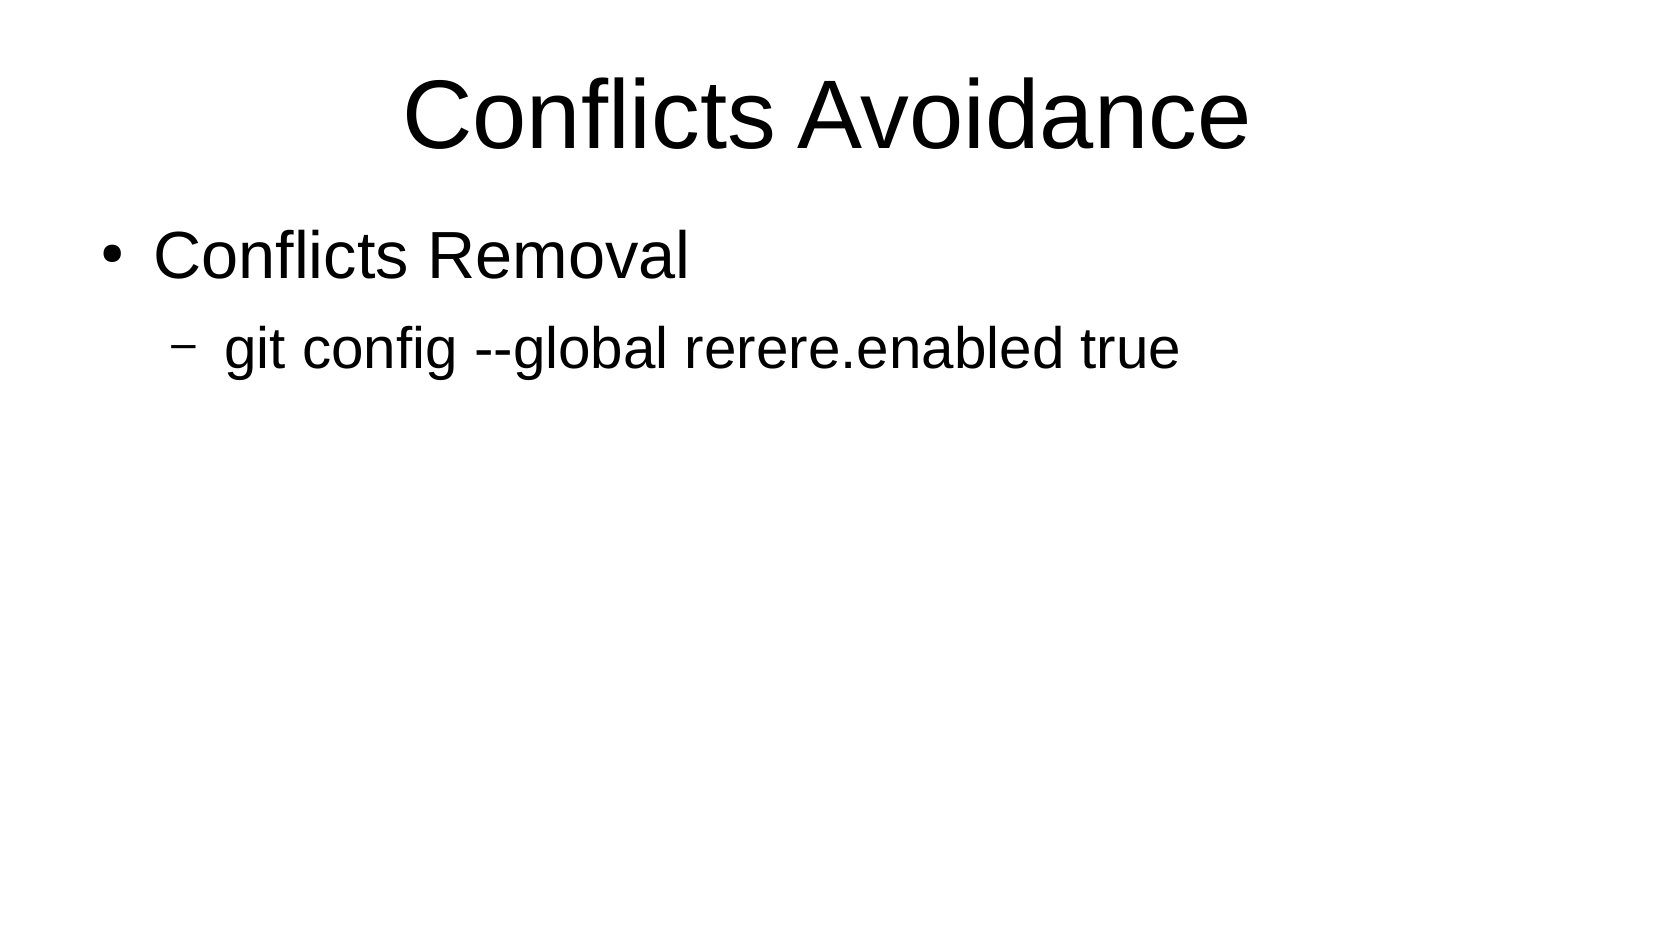

# Conflicts Avoidance
Conflicts Removal
git config --global rerere.enabled true